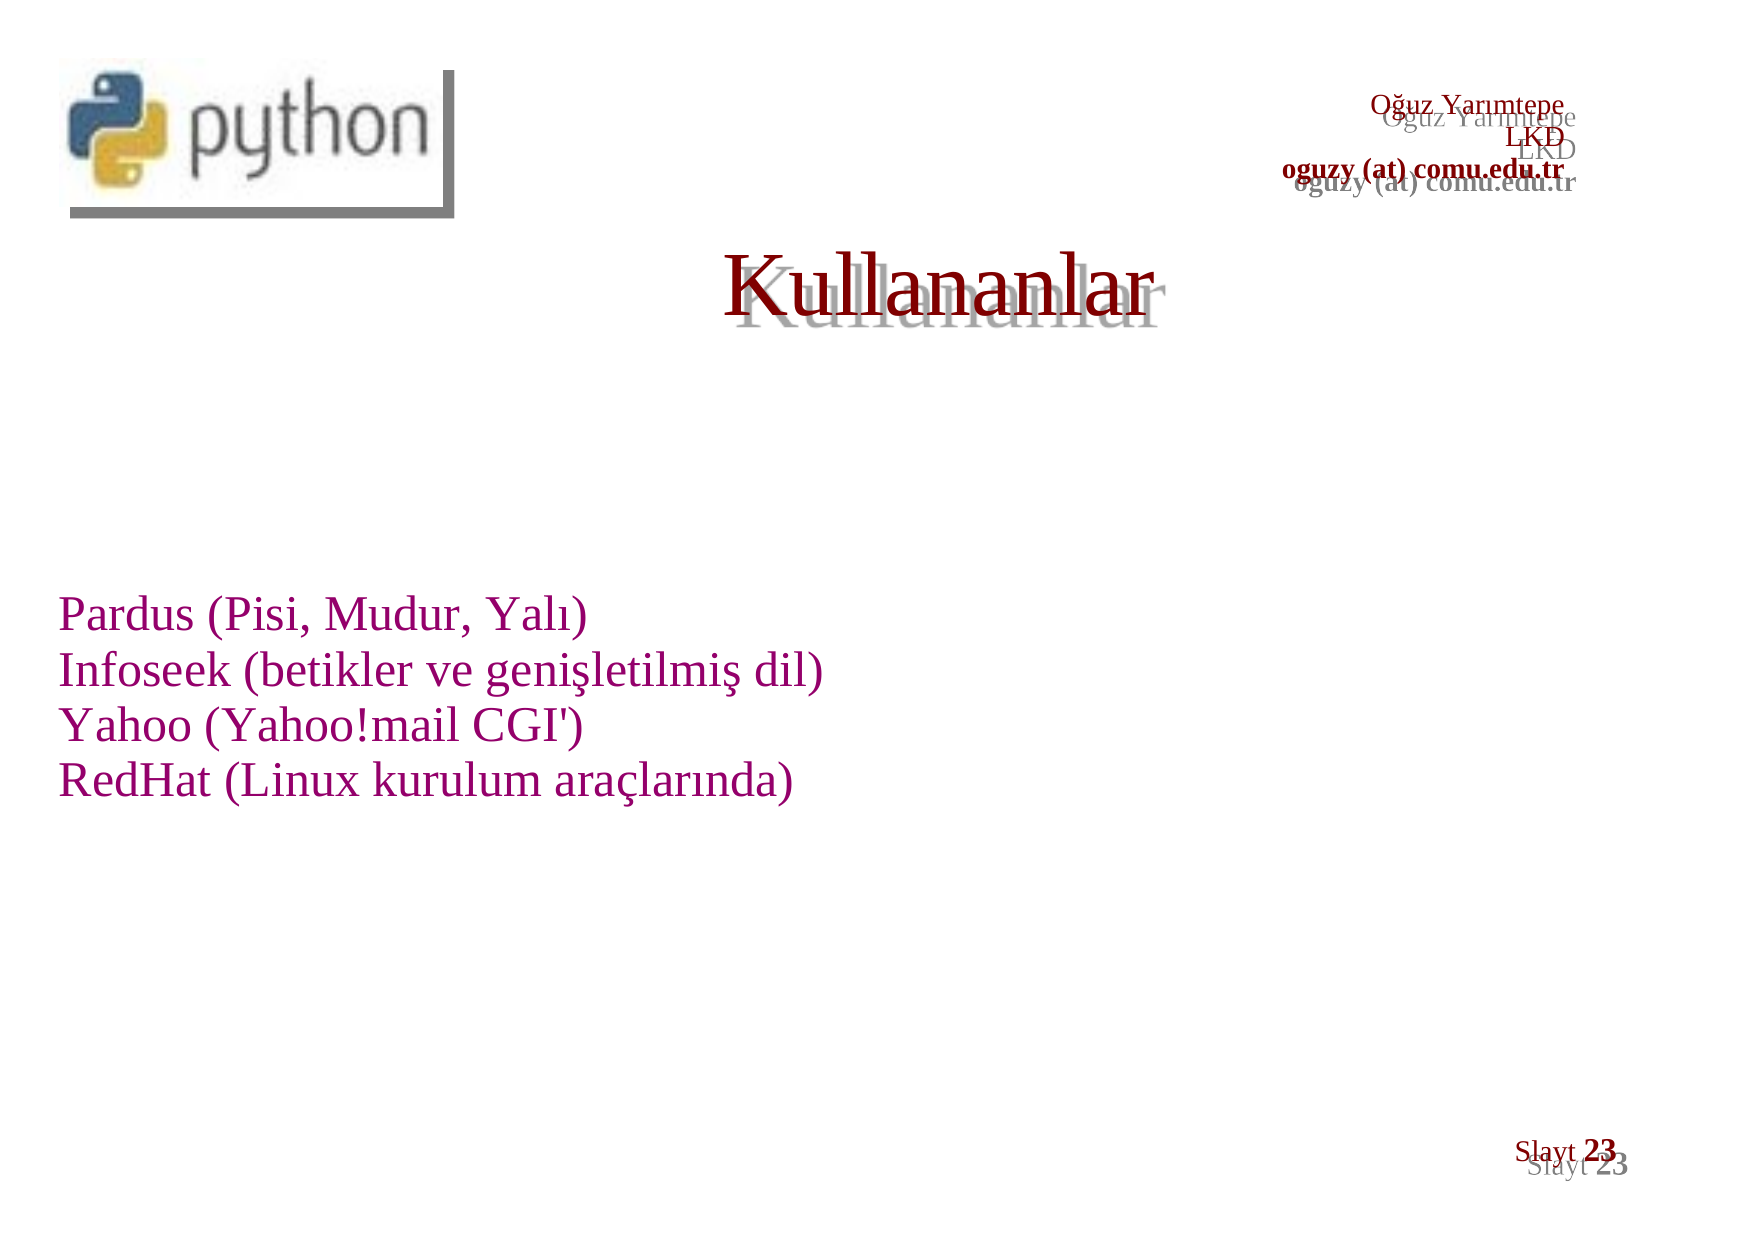

# Kullananlar
Pardus (Pisi, Mudur, Yalı)
Infoseek (betikler ve genişletilmiş dil)
Yahoo (Yahoo!mail CGI')
RedHat (Linux kurulum araçlarında)